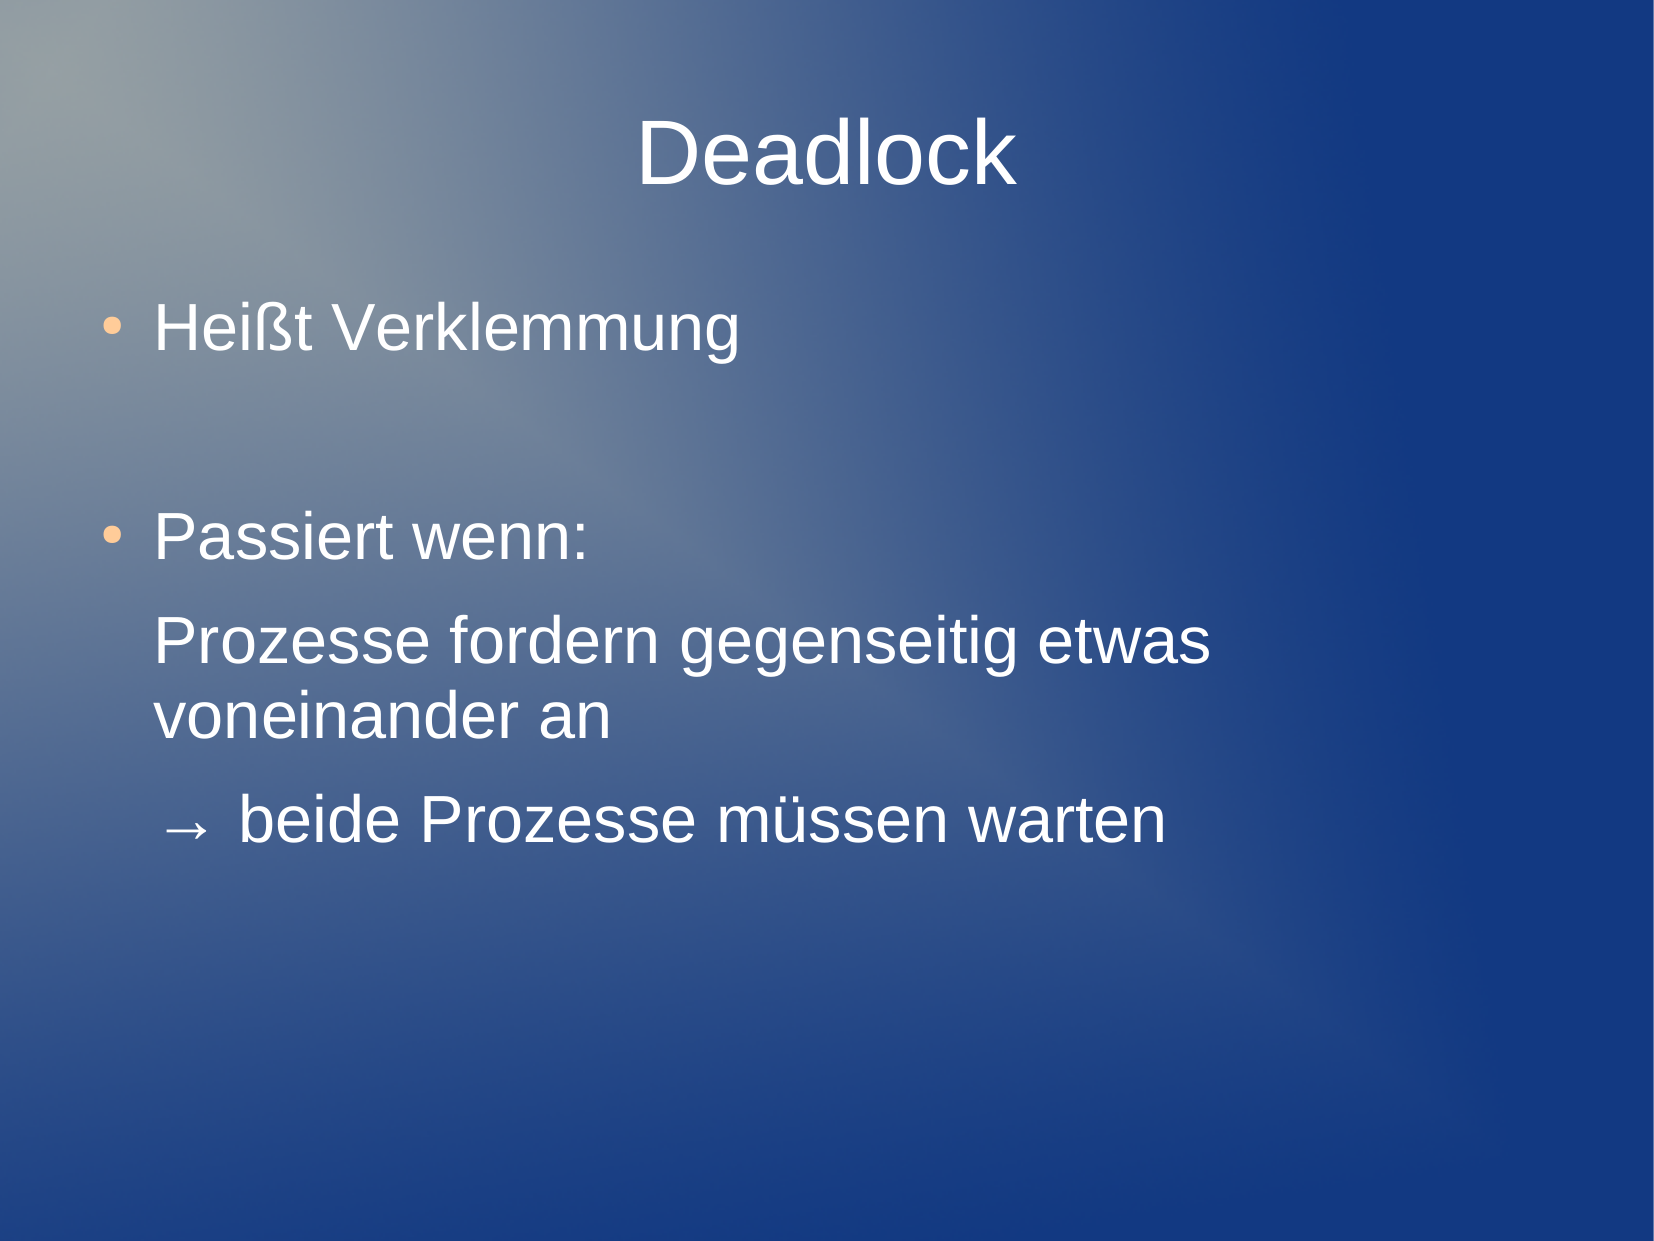

# Deadlock
Heißt Verklemmung
Passiert wenn:
Prozesse fordern gegenseitig etwas voneinander an
→ beide Prozesse müssen warten